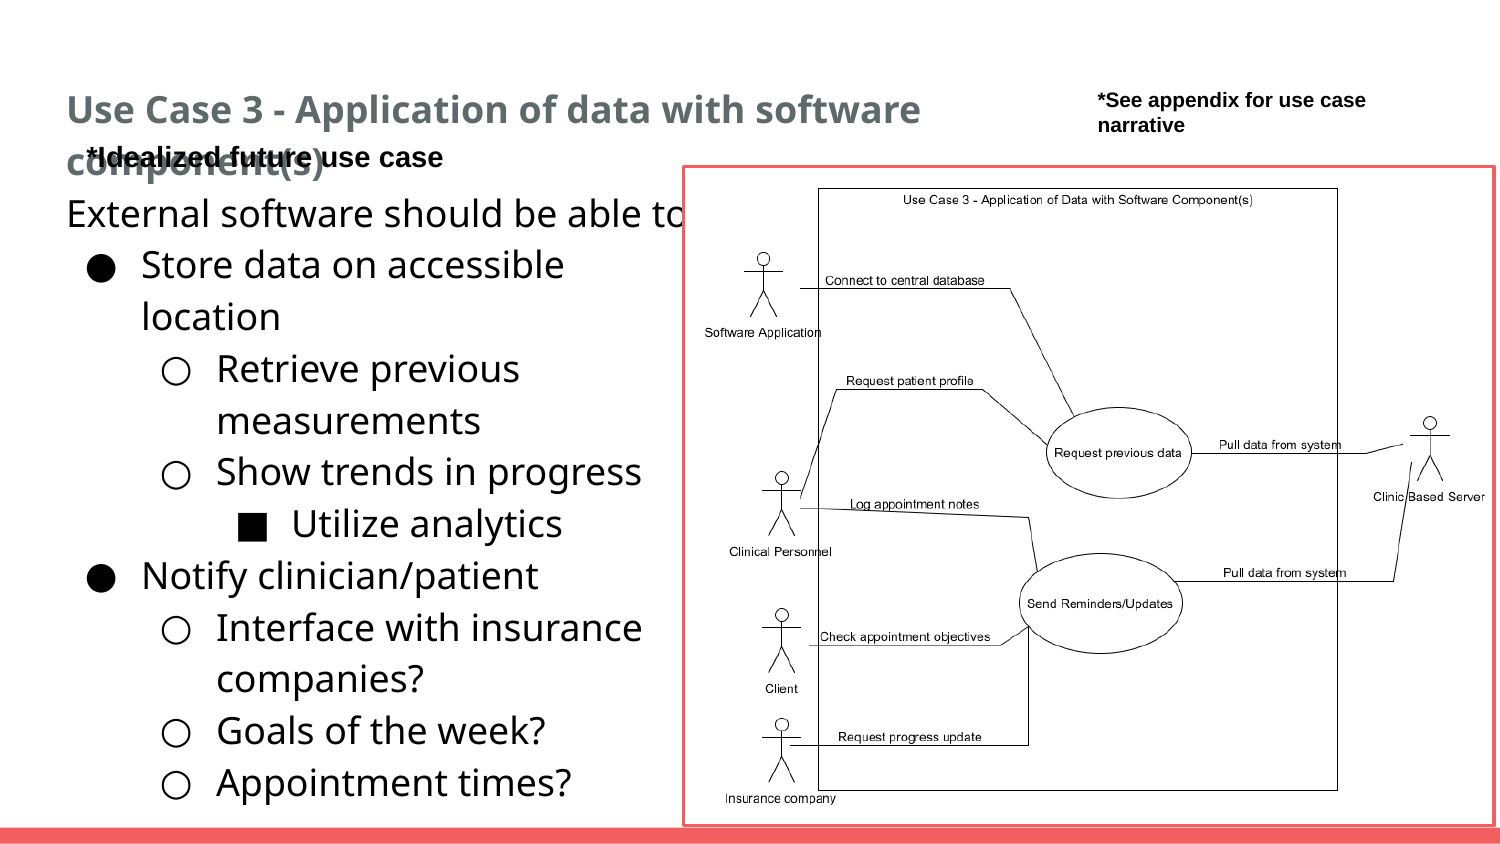

# Use Case 3 - Application of data with software component(s)
*See appendix for use case narrative
*Idealized future use case
External software should be able to:
Store data on accessible location
Retrieve previous measurements
Show trends in progress
Utilize analytics
Notify clinician/patient
Interface with insurance companies?
Goals of the week?
Appointment times?